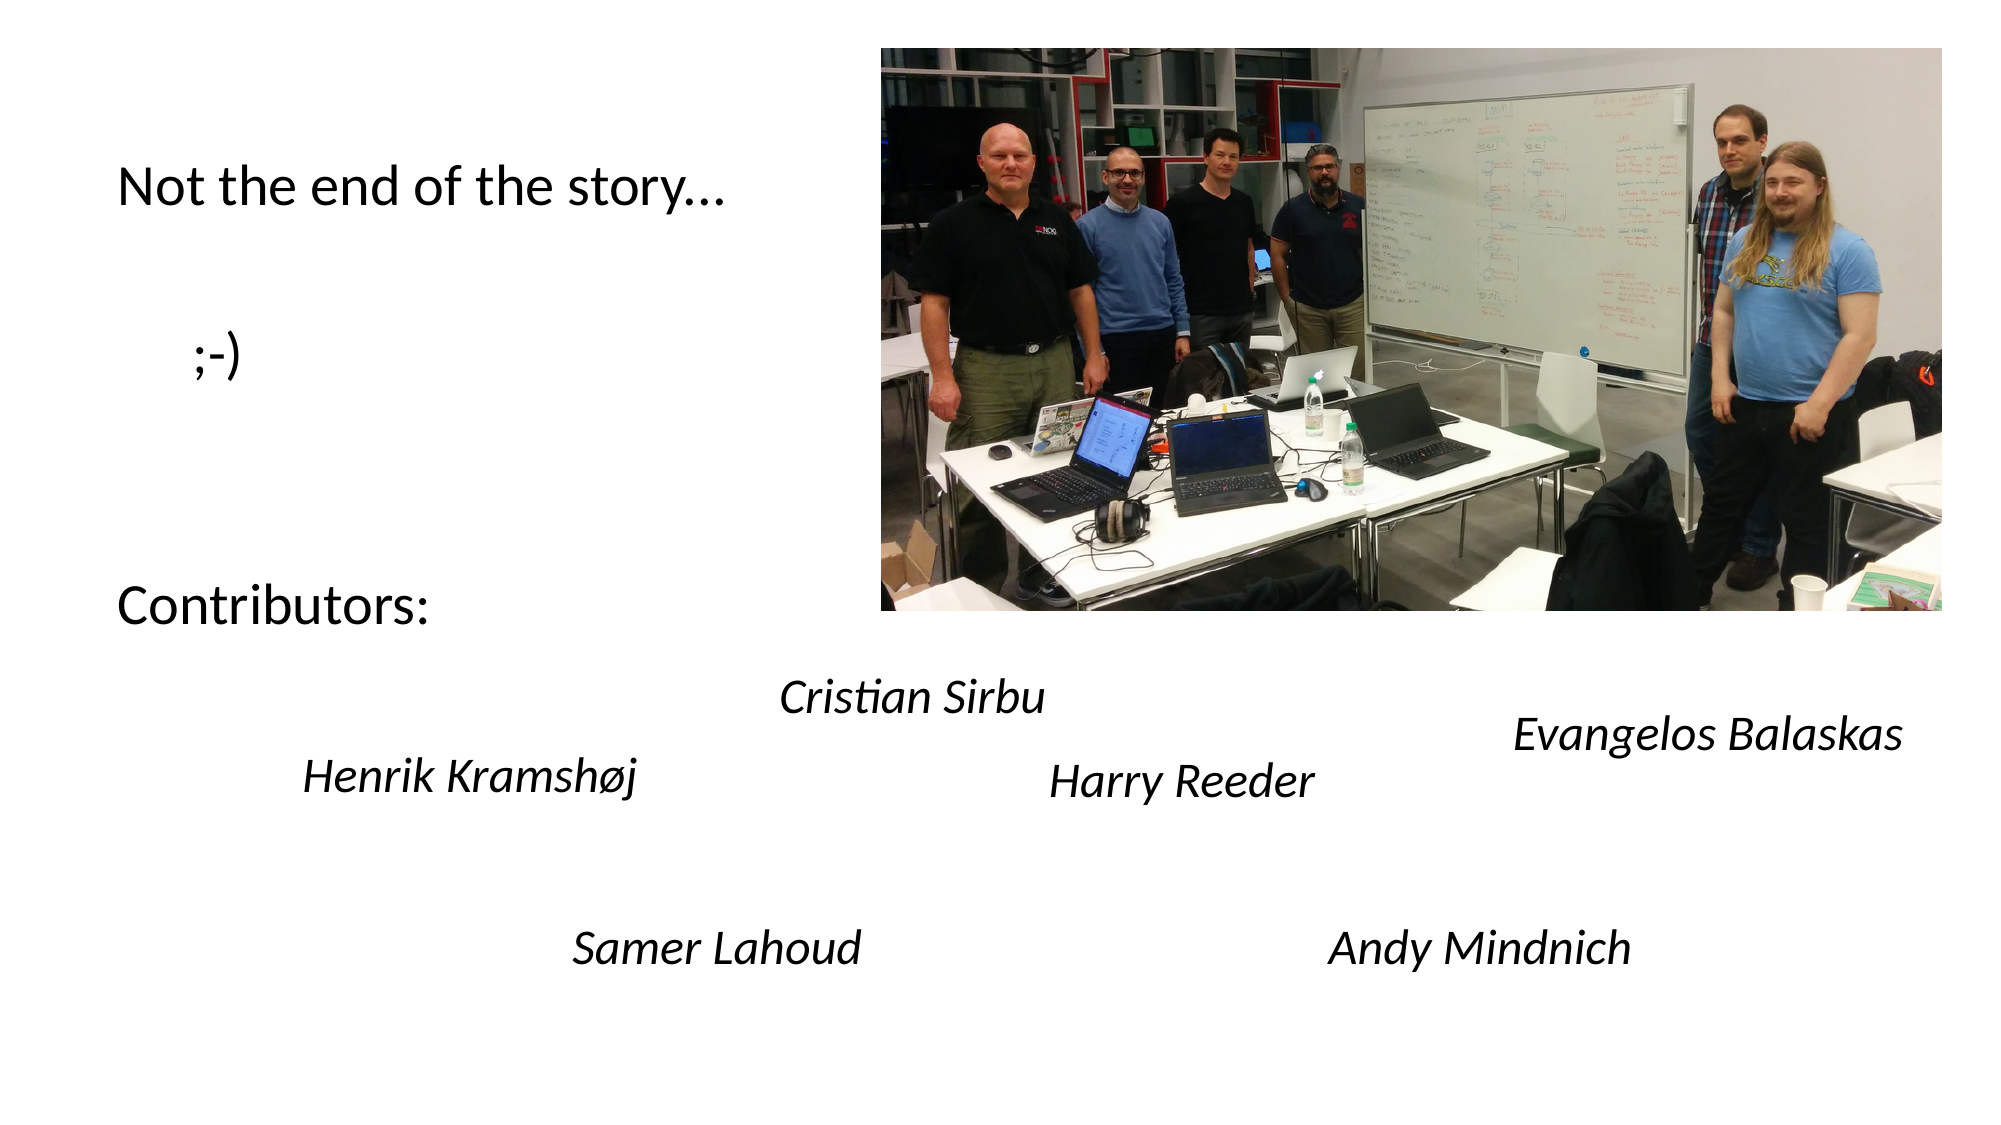

# Not the end of the story...
	;-)
Contributors:
Cristian Sirbu
Evangelos Balaskas
Henrik Kramshøj
Harry Reeder
Samer Lahoud
Andy Mindnich